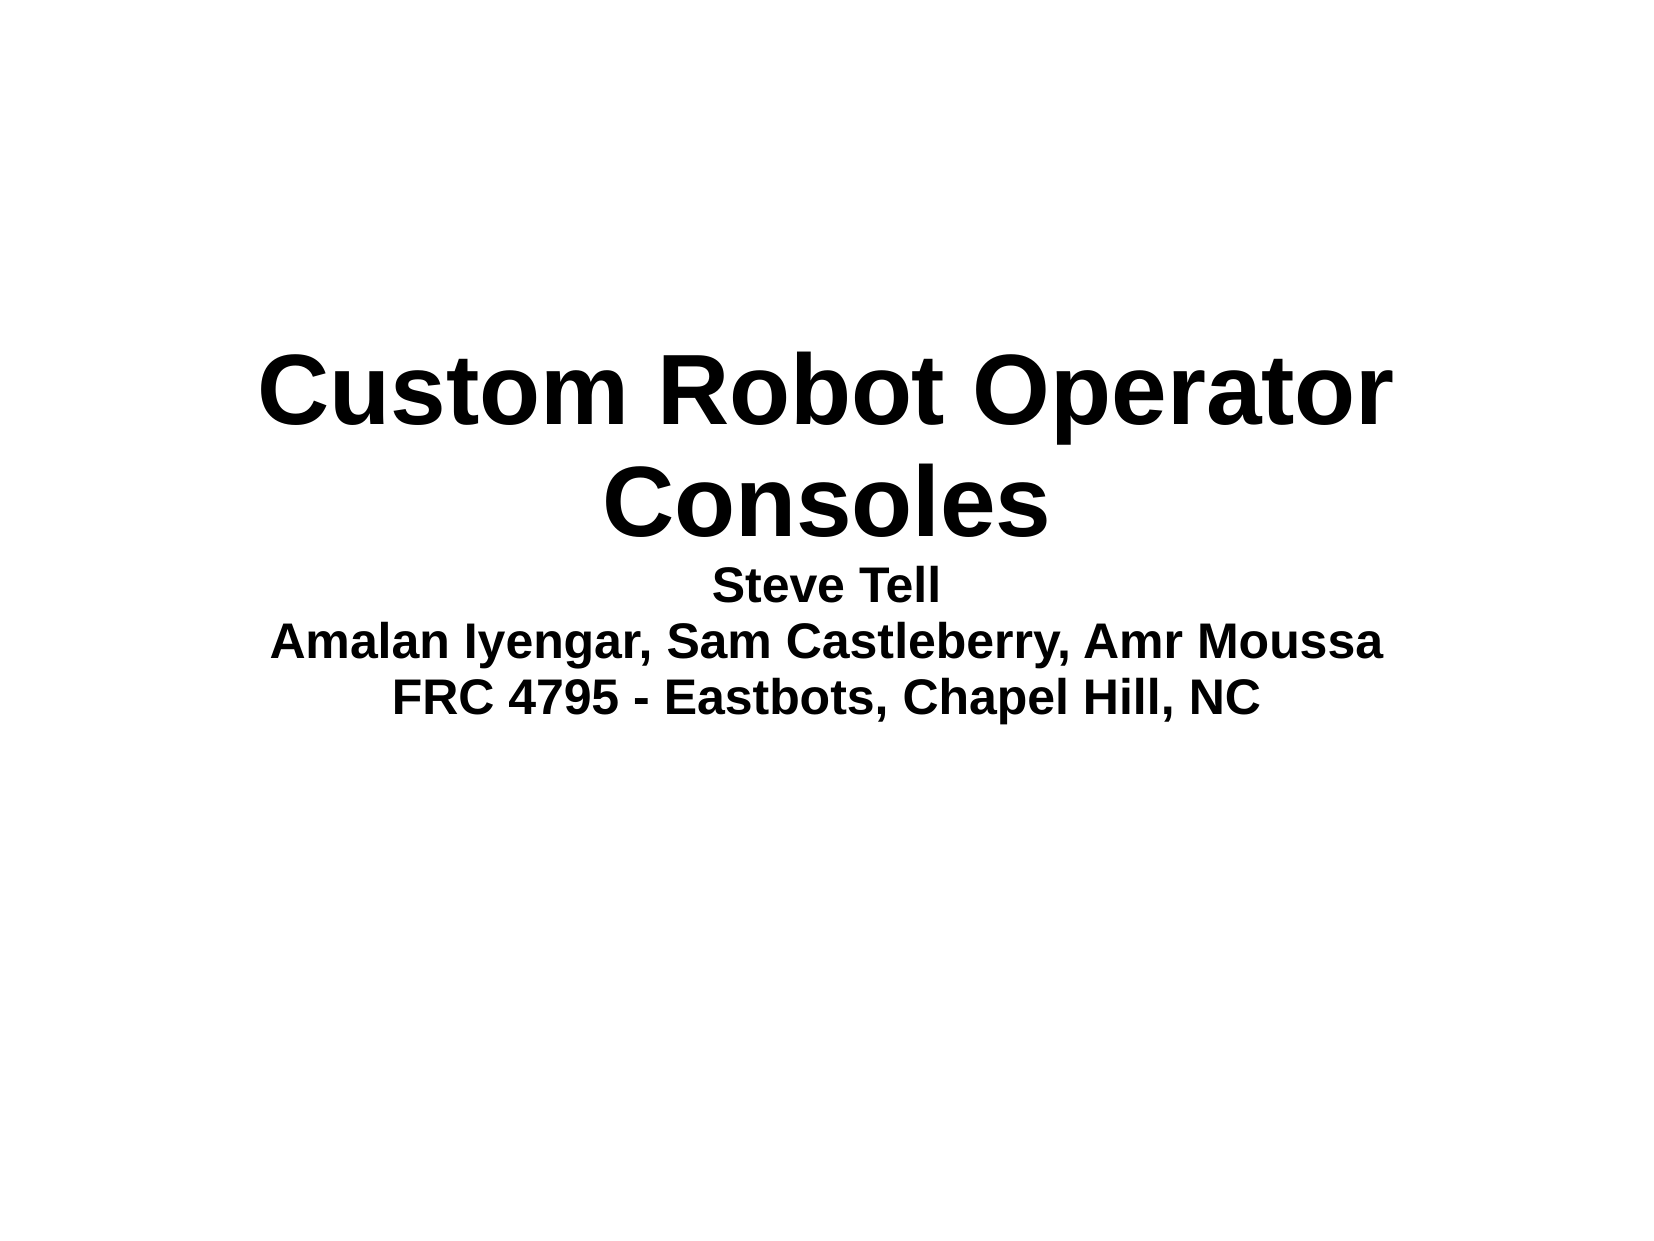

# Custom Robot Operator Consoles
Steve Tell
Amalan Iyengar, Sam Castleberry, Amr Moussa
FRC 4795 - Eastbots, Chapel Hill, NC